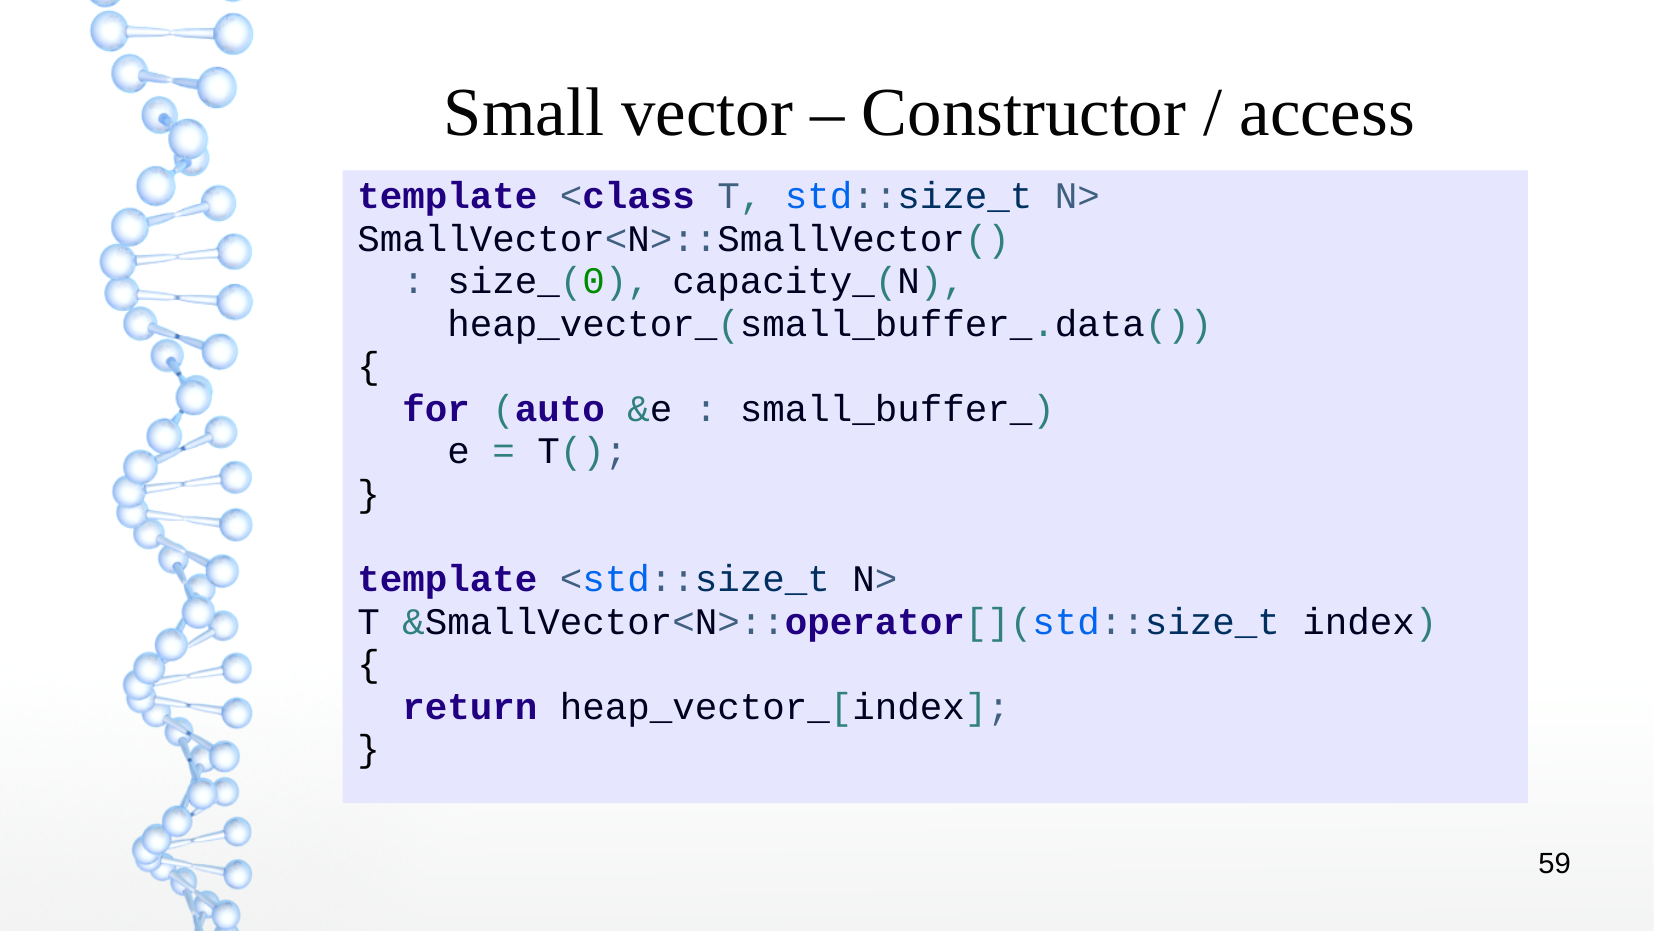

# Small vector – Constructor / access
template <class T, std::size_t N>
SmallVector<N>::SmallVector()
 : size_(0), capacity_(N),
 heap_vector_(small_buffer_.data())
{
 for (auto &e : small_buffer_)
 e = T();
}
template <std::size_t N>
T &SmallVector<N>::operator[](std::size_t index)
{
 return heap_vector_[index];
}
59